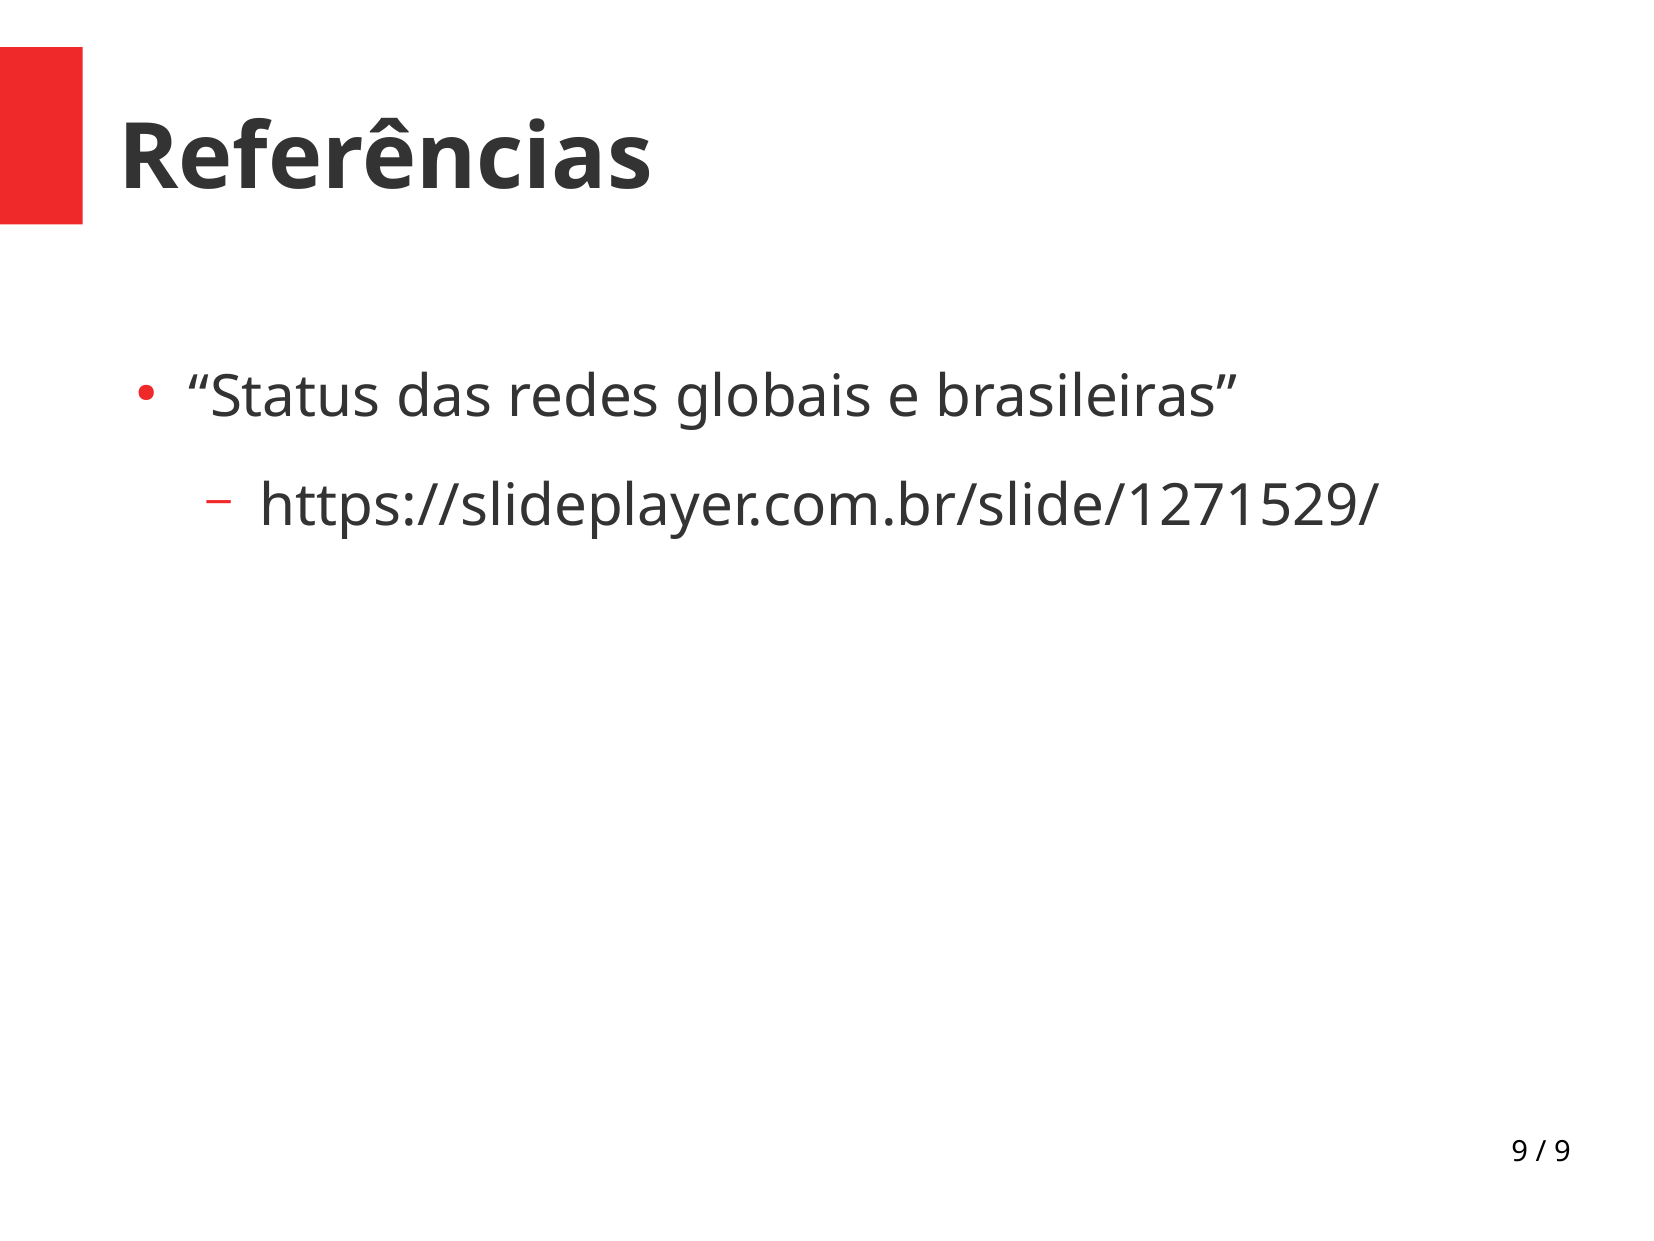

# Referências
“Status das redes globais e brasileiras”
https://slideplayer.com.br/slide/1271529/
9